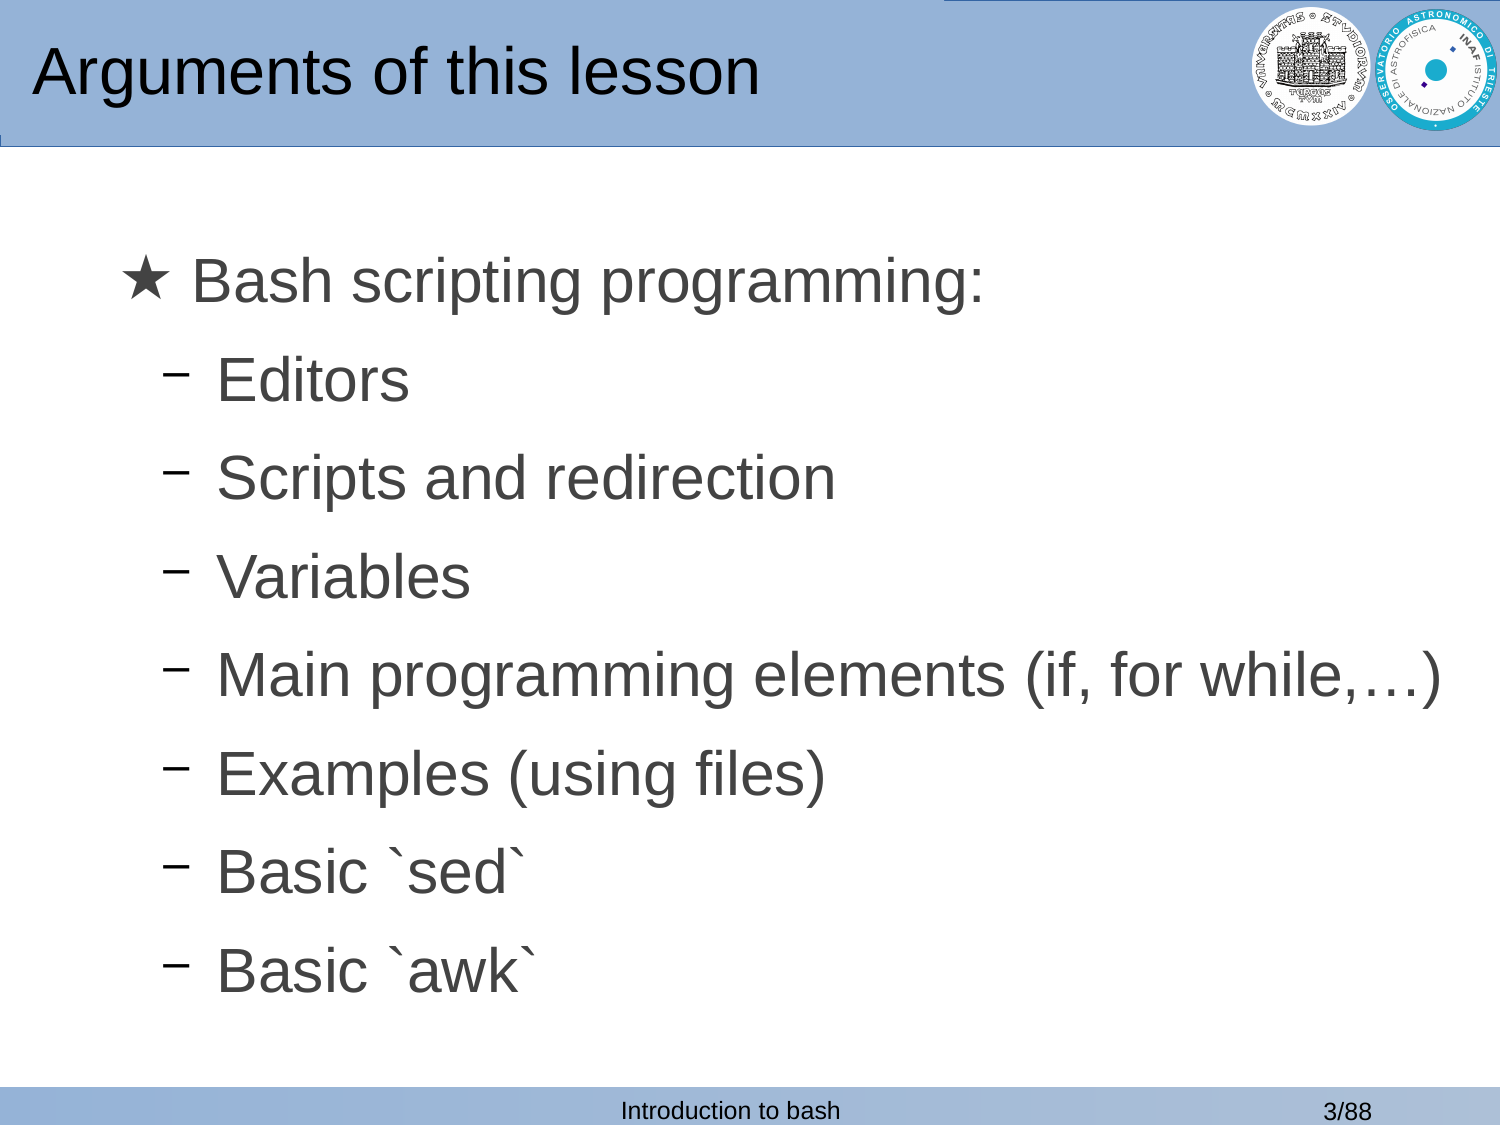

Traditional service delivery
Arguments of this lesson
# Bash scripting programming:
Editors
Scripts and redirection
Variables
Main programming elements (if, for while,…)
Examples (using files)
Basic `sed`
Basic `awk`